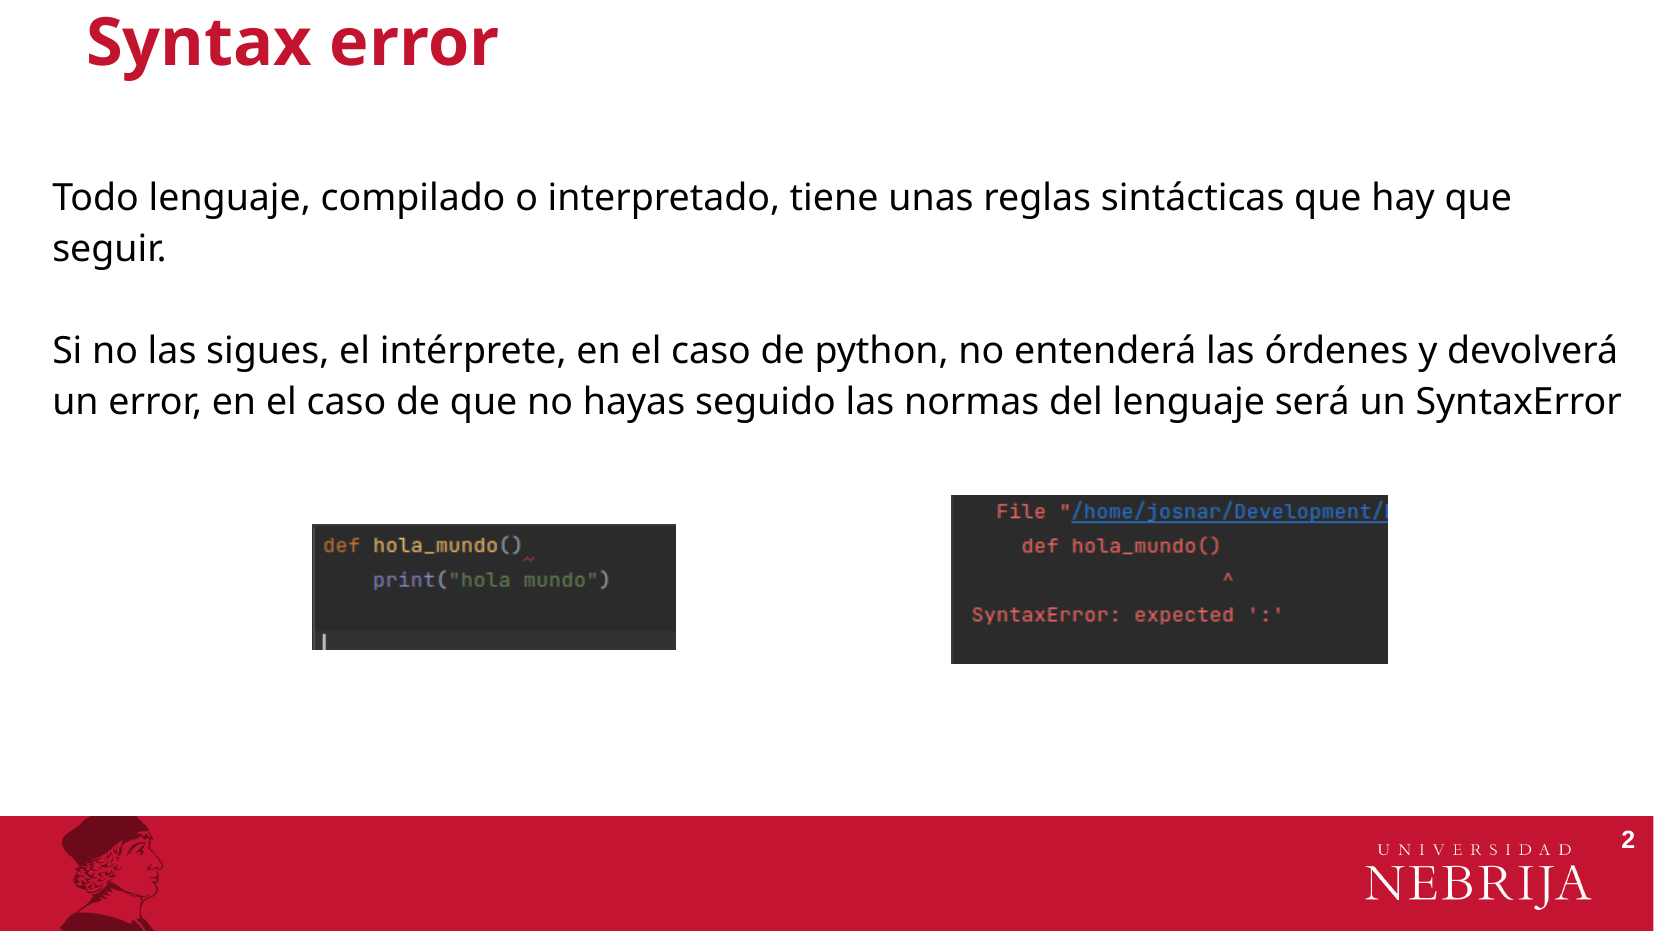

Syntax error
Todo lenguaje, compilado o interpretado, tiene unas reglas sintácticas que hay que seguir.
Si no las sigues, el intérprete, en el caso de python, no entenderá las órdenes y devolverá un error, en el caso de que no hayas seguido las normas del lenguaje será un SyntaxError